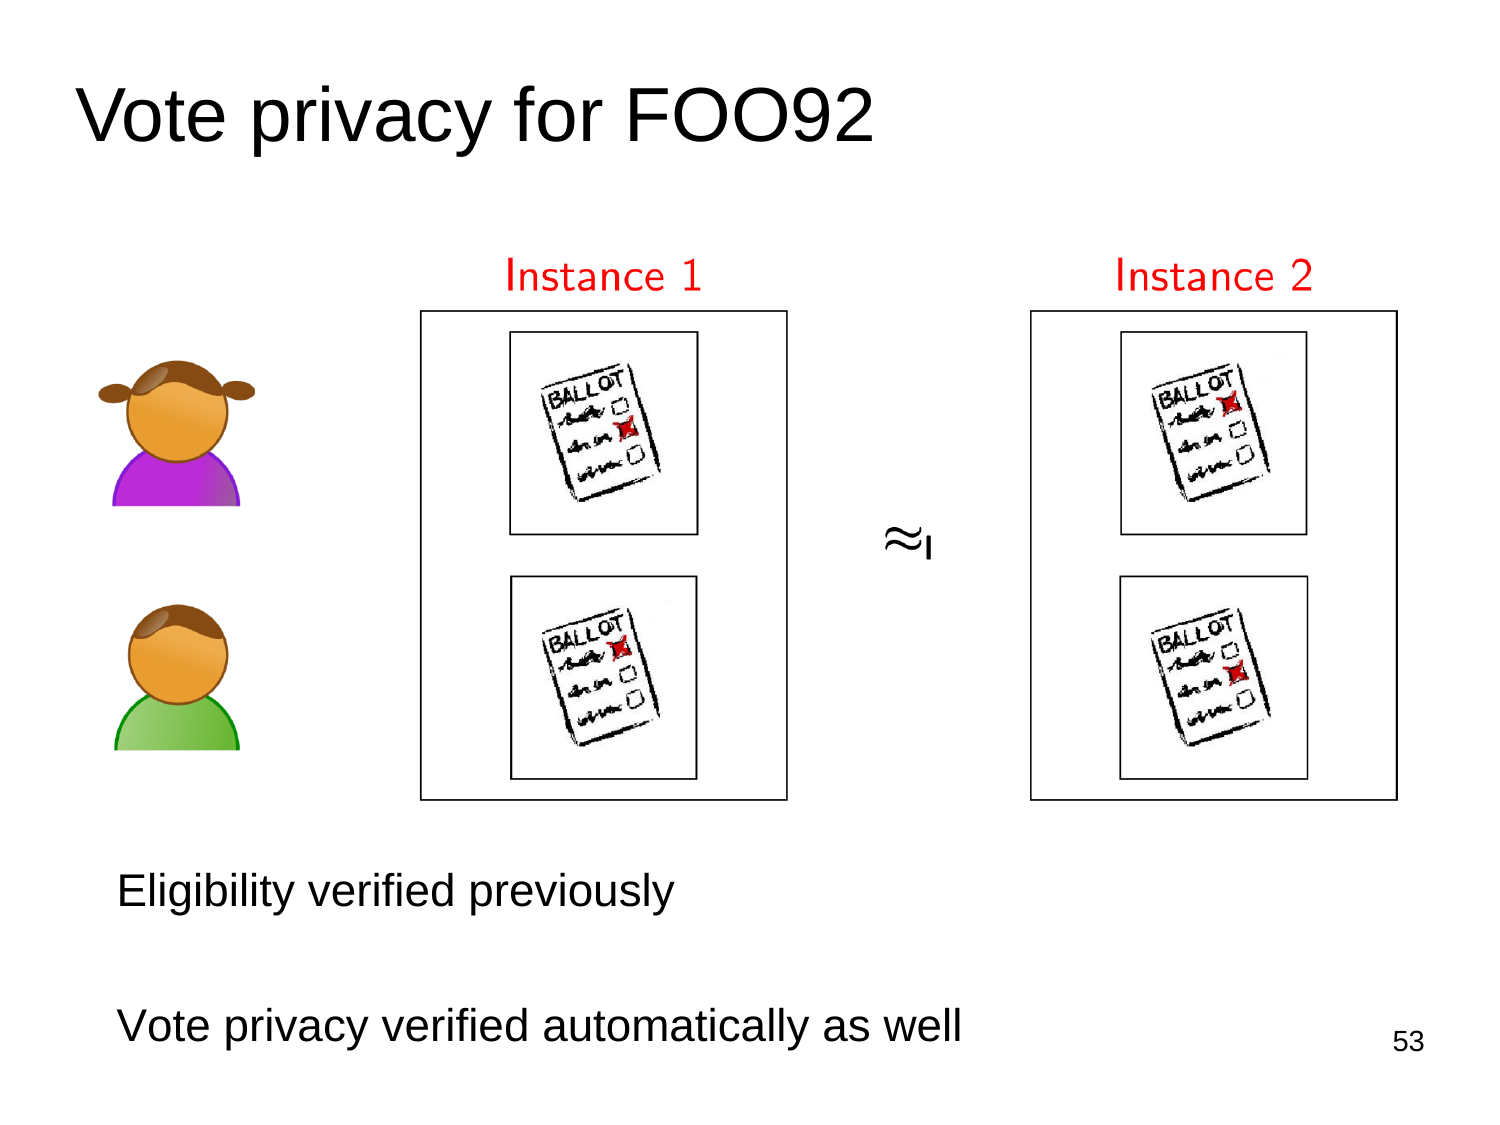

# Vote privacy for FOO92
Eligibility verified previously
Vote privacy verified automatically as well
53